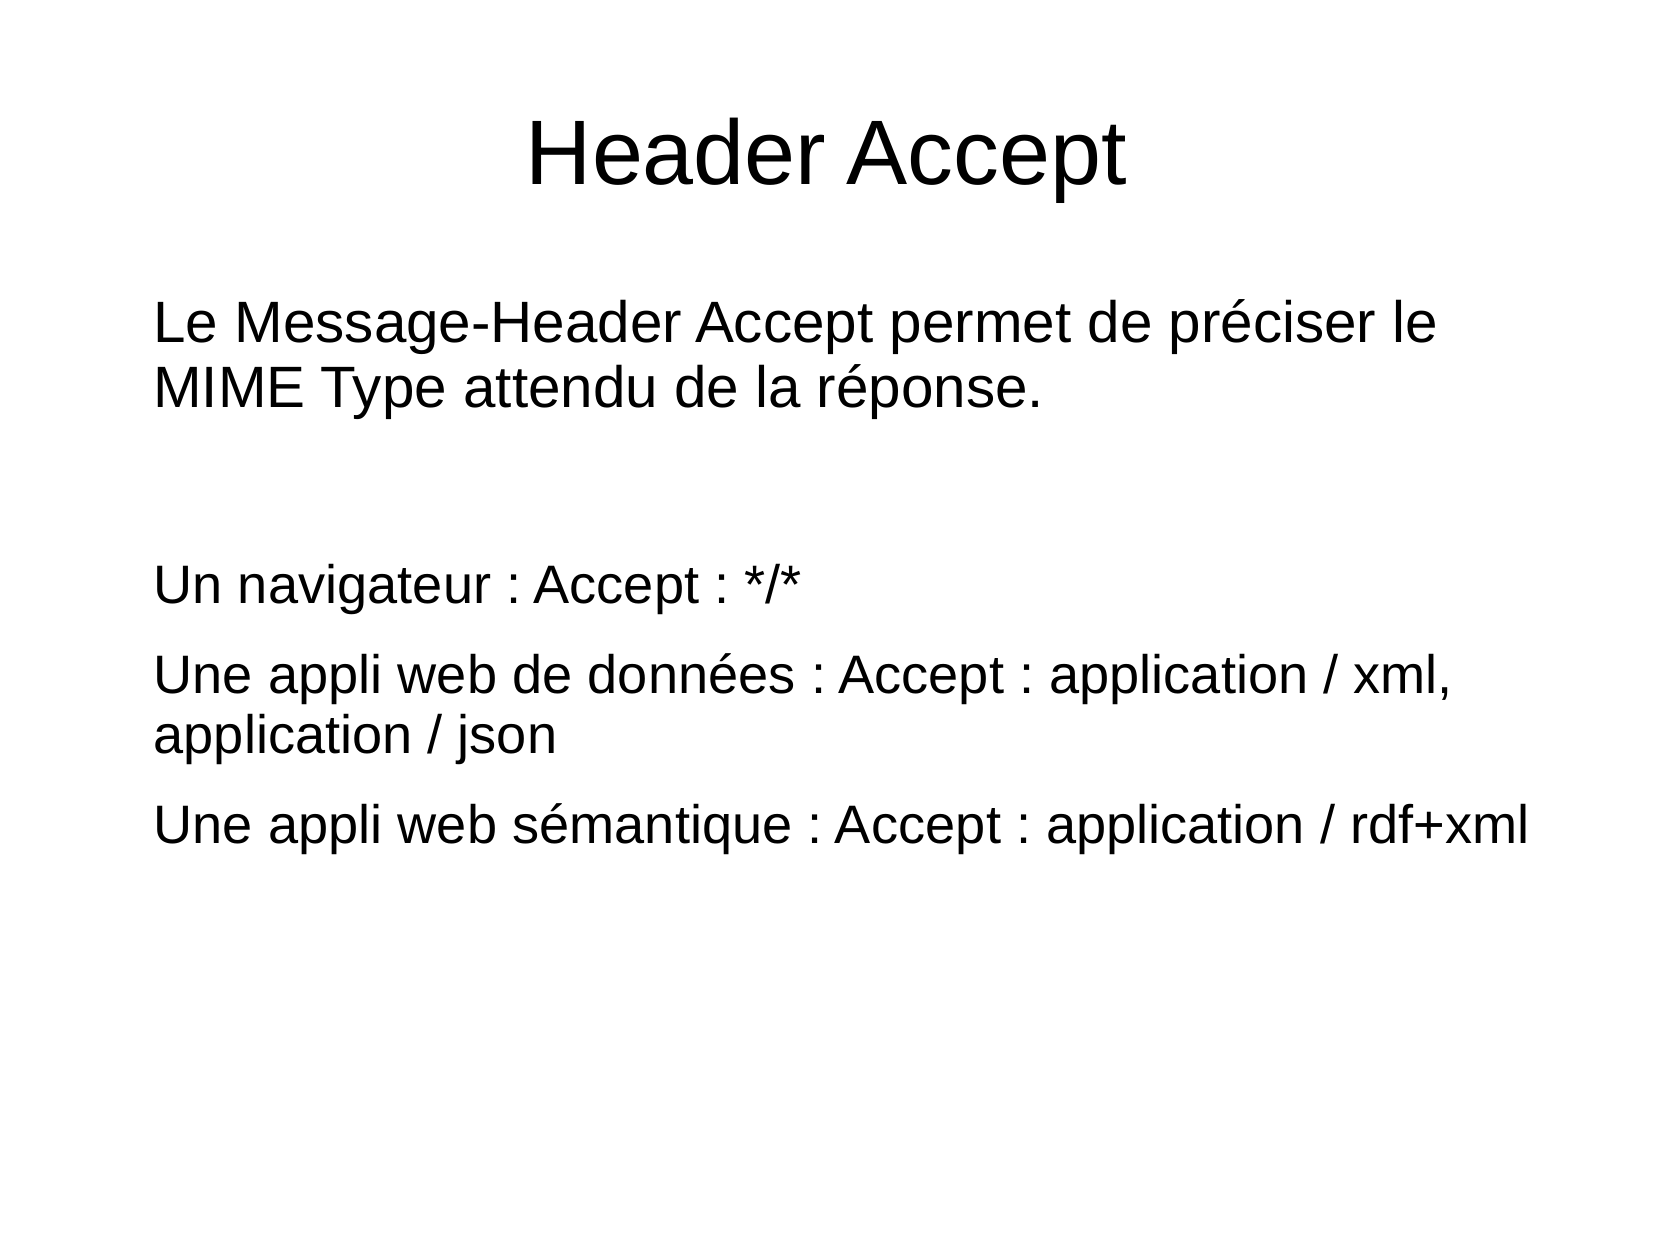

# Header Accept
Le Message-Header Accept permet de préciser le MIME Type attendu de la réponse.
Un navigateur : Accept : */*
Une appli web de données : Accept : application / xml, application / json
Une appli web sémantique : Accept : application / rdf+xml